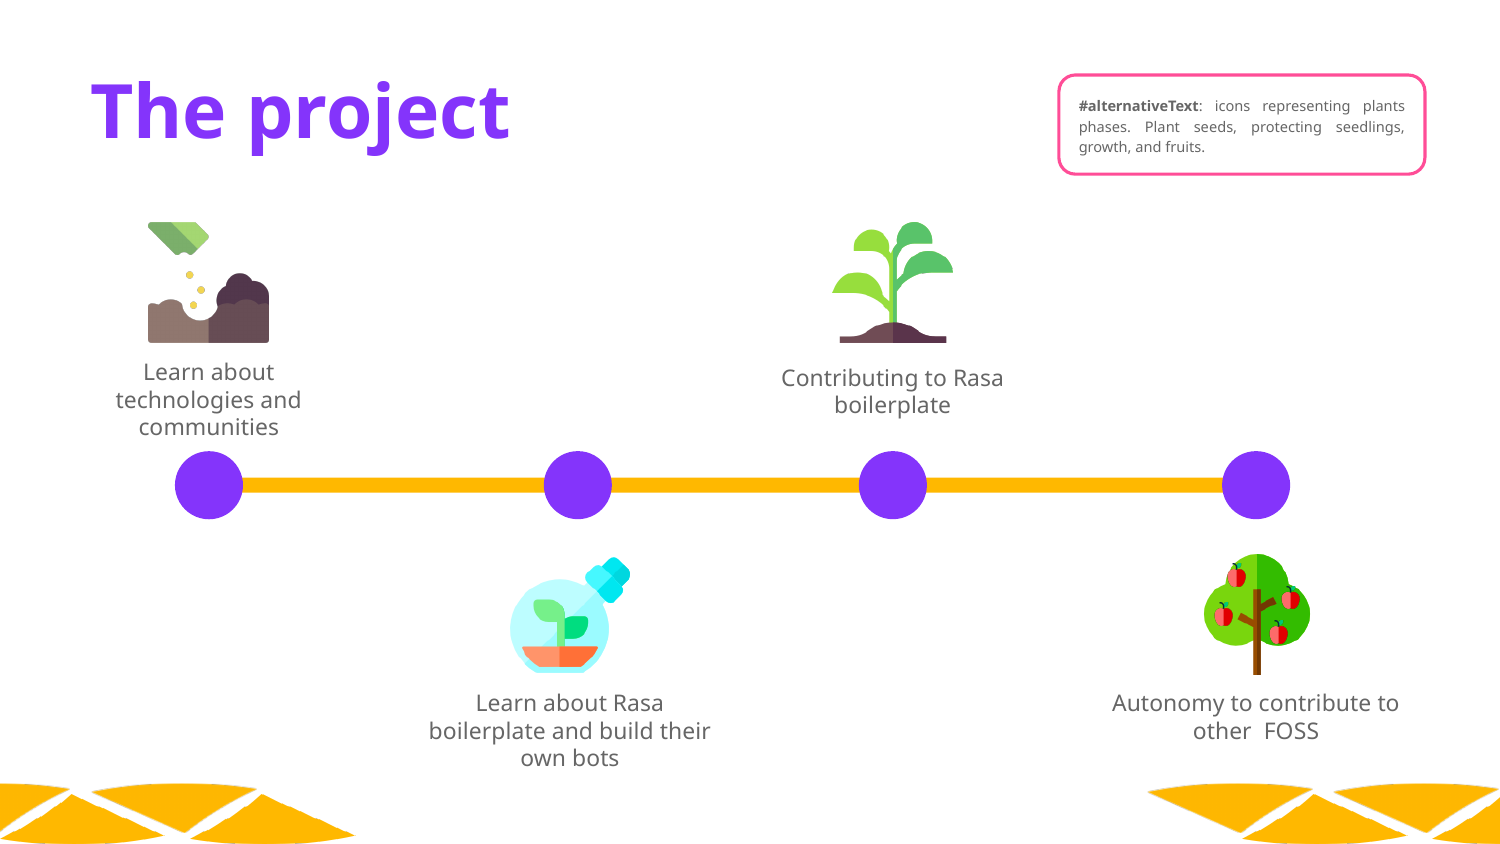

# The project
#alternativeText: icons representing plants phases. Plant seeds, protecting seedlings, growth, and fruits.
Learn about technologies and communities
Contributing to Rasa boilerplate
Learn about Rasa boilerplate and build their own bots
Autonomy to contribute to other FOSS